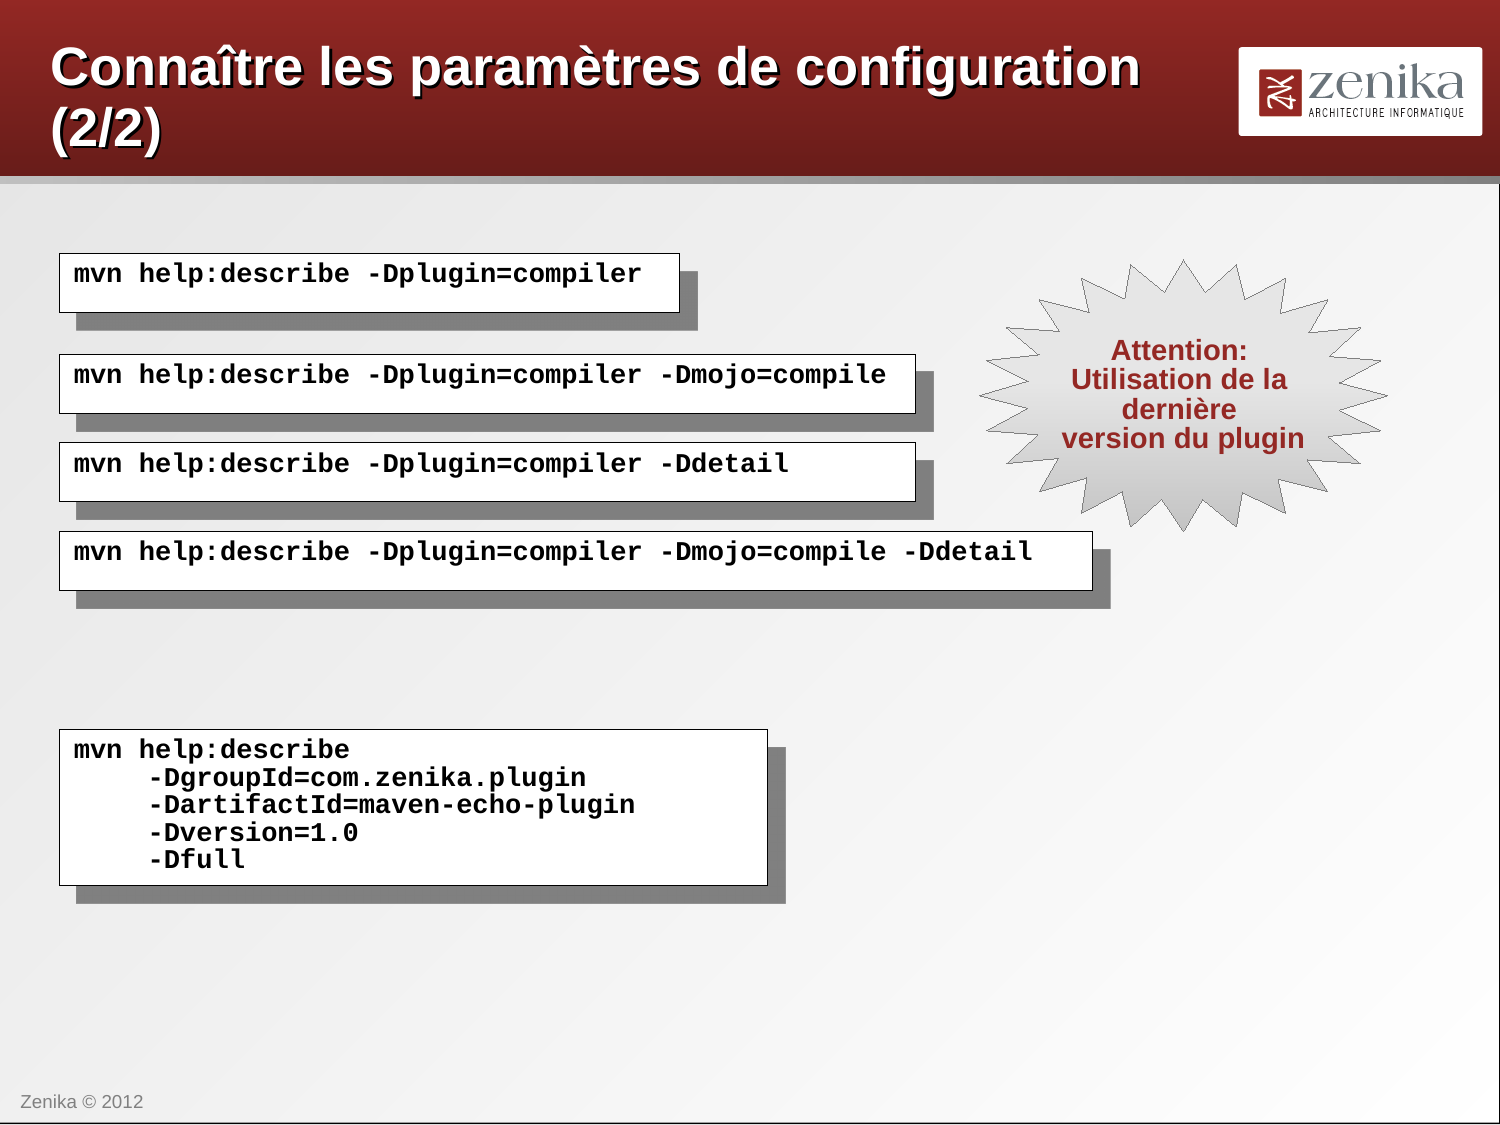

# Connaître les paramètres de configuration (2/2)
mvn help:describe -Dplugin=compiler
Attention:
Utilisation de la
dernière
version du plugin
mvn help:describe -Dplugin=compiler -Dmojo=compile
mvn help:describe -Dplugin=compiler -Ddetail
mvn help:describe -Dplugin=compiler -Dmojo=compile -Ddetail
mvn help:describe
	-DgroupId=com.zenika.plugin
	-DartifactId=maven-echo-plugin
	-Dversion=1.0
	-Dfull